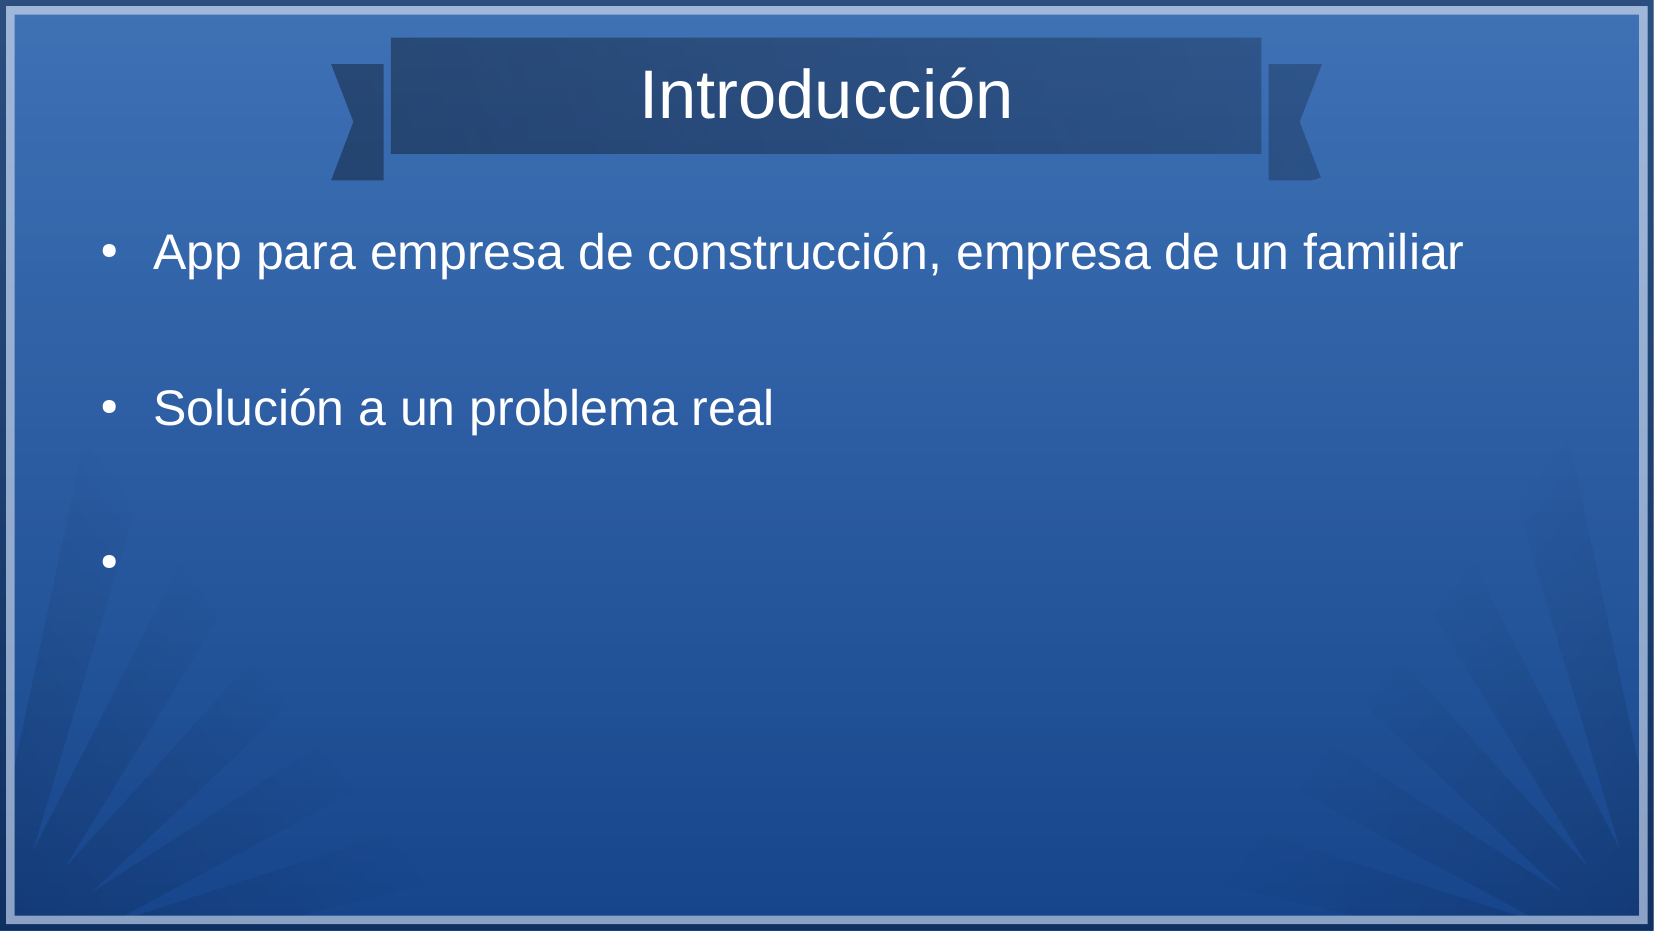

# Introducción
App para empresa de construcción, empresa de un familiar
Solución a un problema real